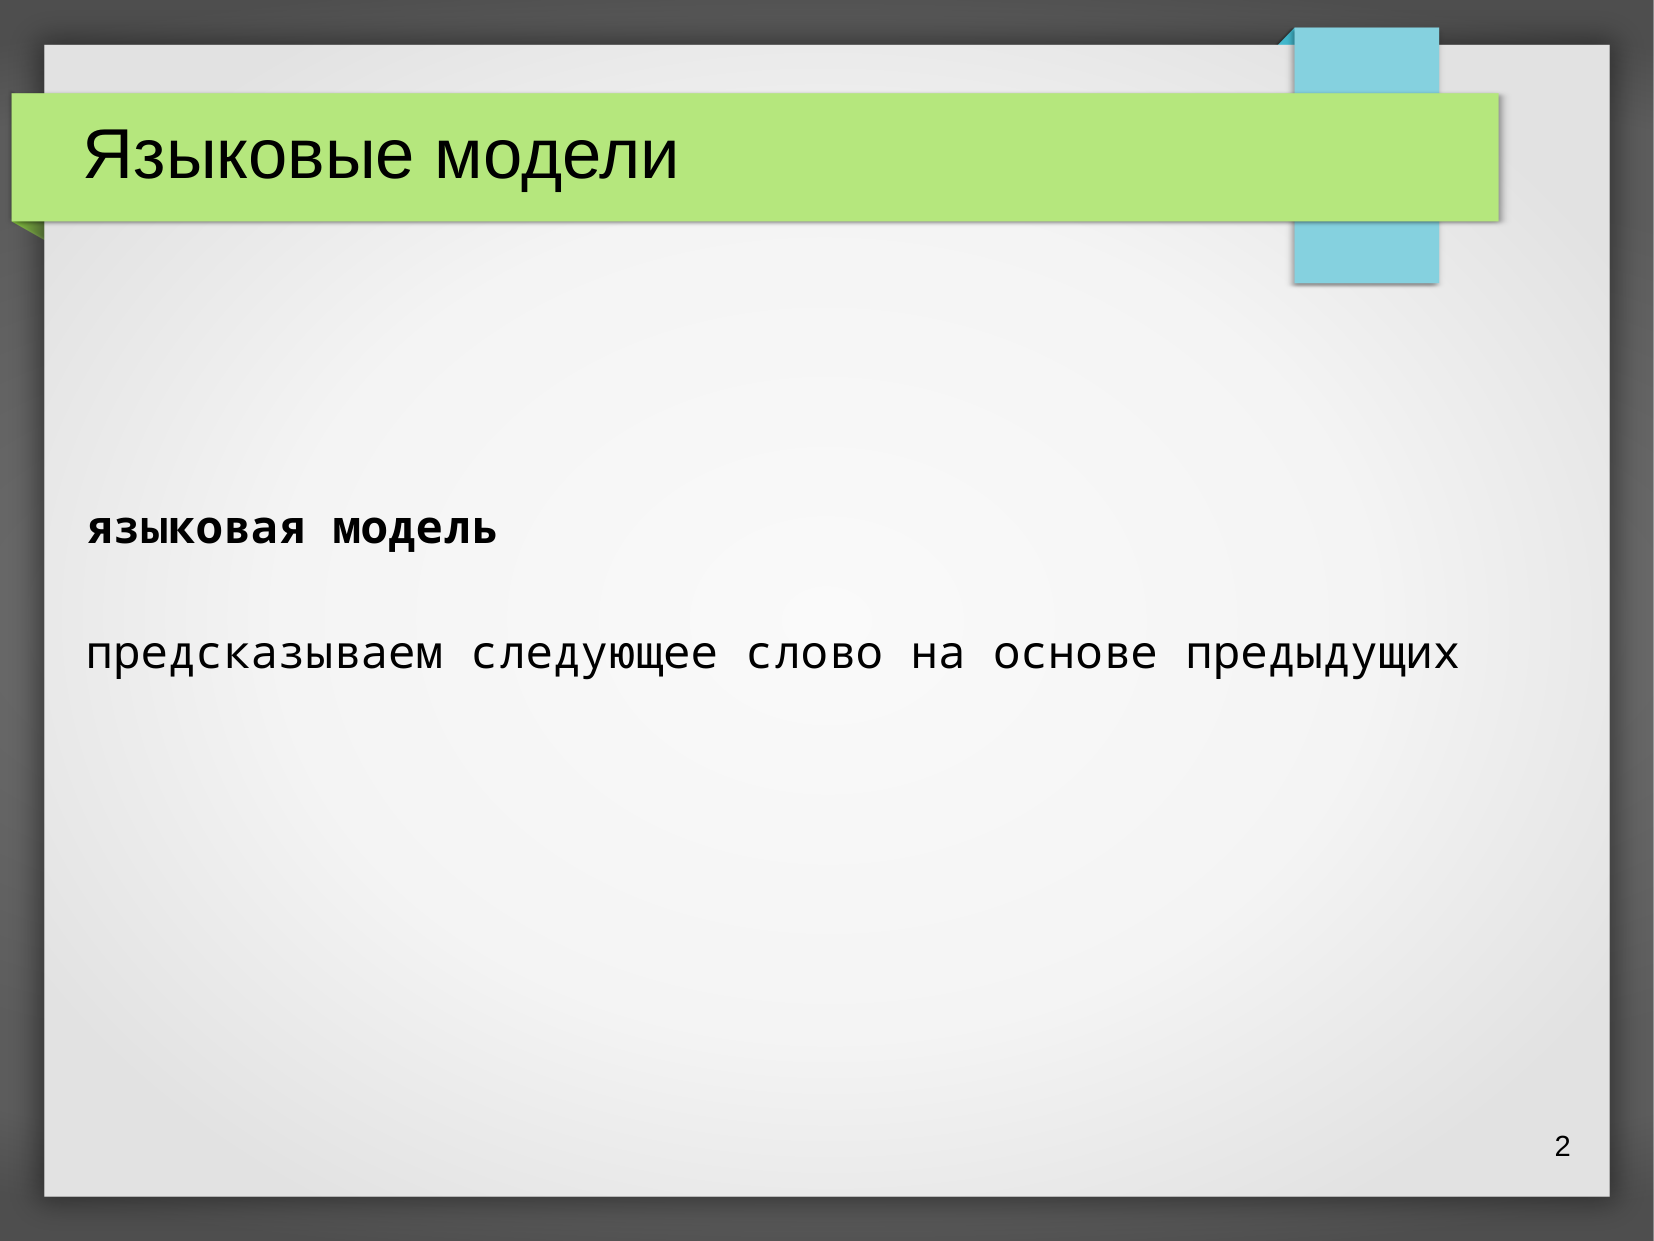

# Языковые модели
языковая модель
предсказываем следующее слово на основе предыдущих
2